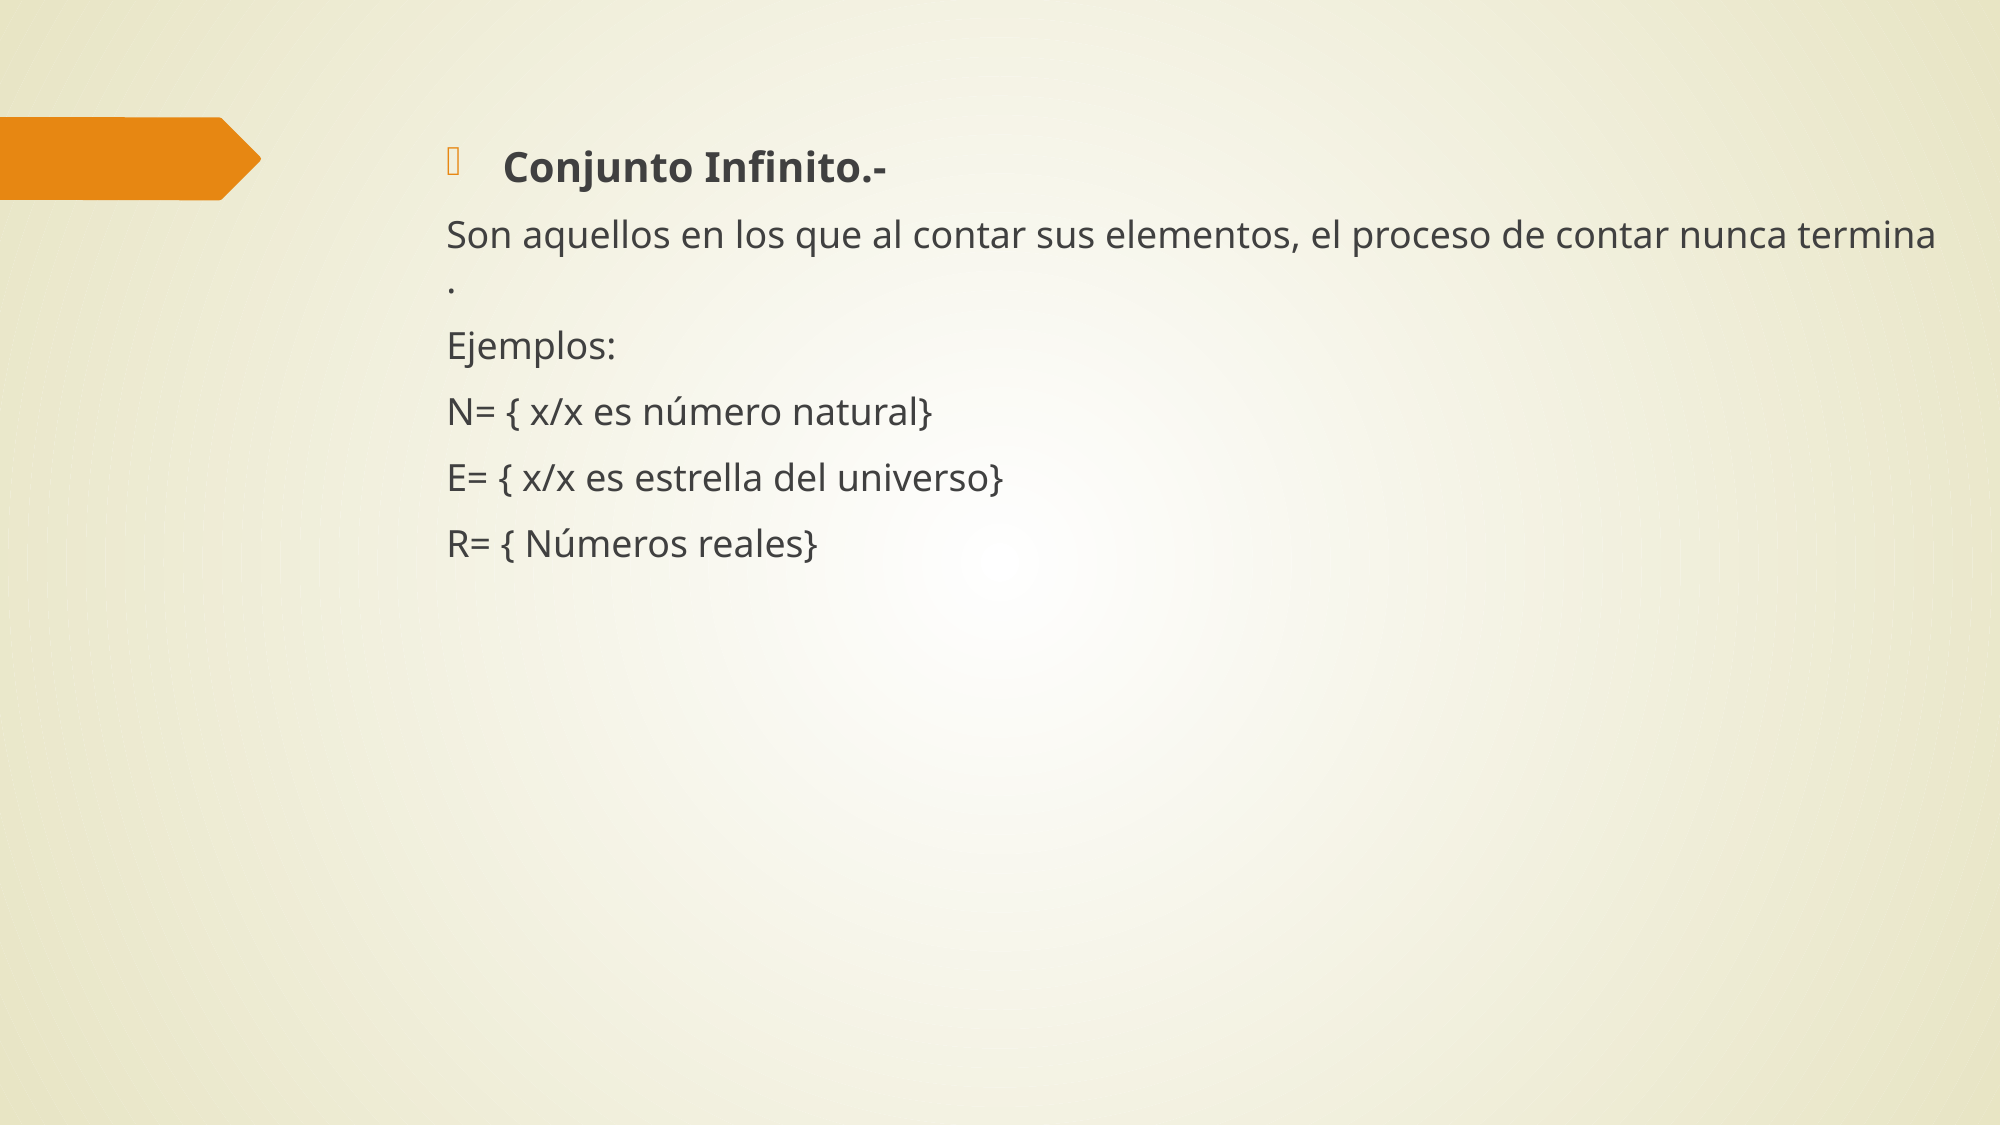

# Conjunto Infinito.-
Son aquellos en los que al contar sus elementos, el proceso de contar nunca termina .
Ejemplos:
N= { x/x es número natural}
E= { x/x es estrella del universo}
R= { Números reales}